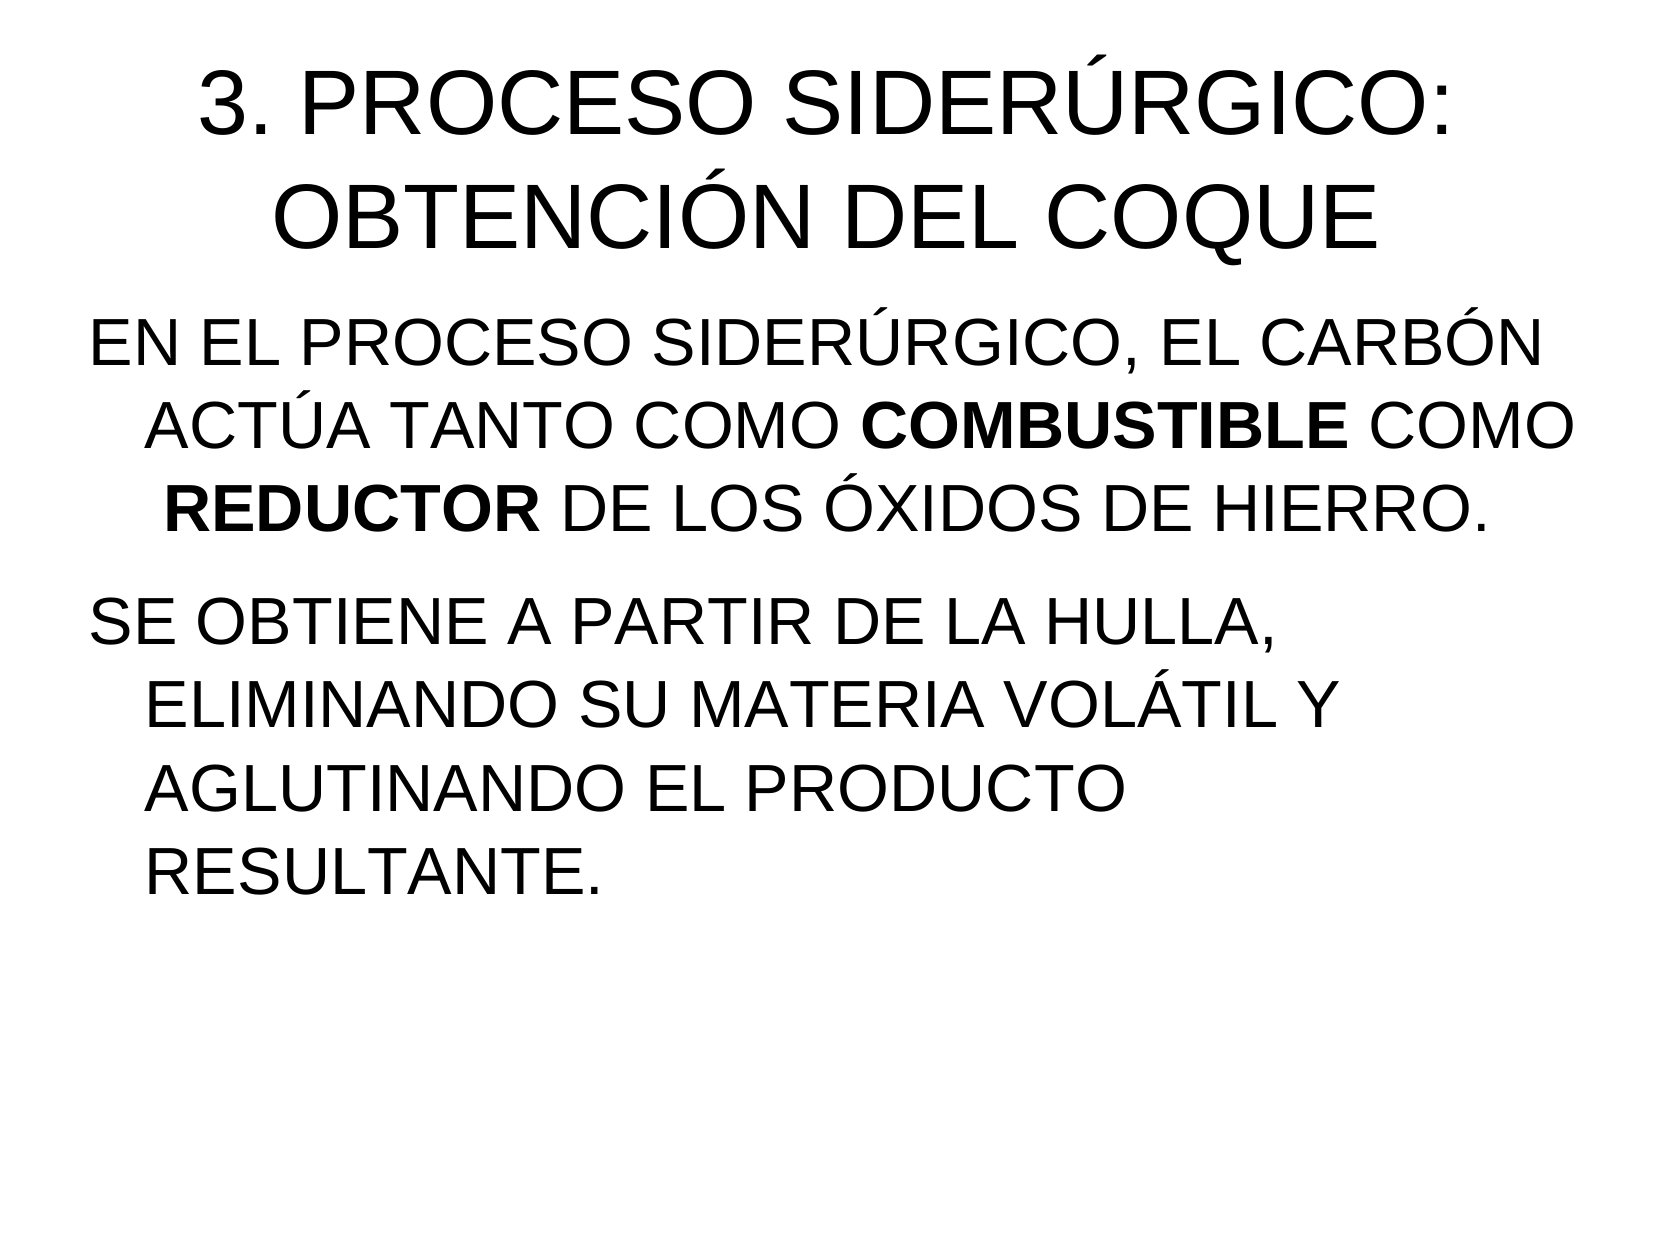

# 3. PROCESO SIDERÚRGICO: OBTENCIÓN DEL COQUE
EN EL PROCESO SIDERÚRGICO, EL CARBÓN ACTÚA TANTO COMO COMBUSTIBLE COMO REDUCTOR DE LOS ÓXIDOS DE HIERRO.
SE OBTIENE A PARTIR DE LA HULLA, ELIMINANDO SU MATERIA VOLÁTIL Y AGLUTINANDO EL PRODUCTO RESULTANTE.